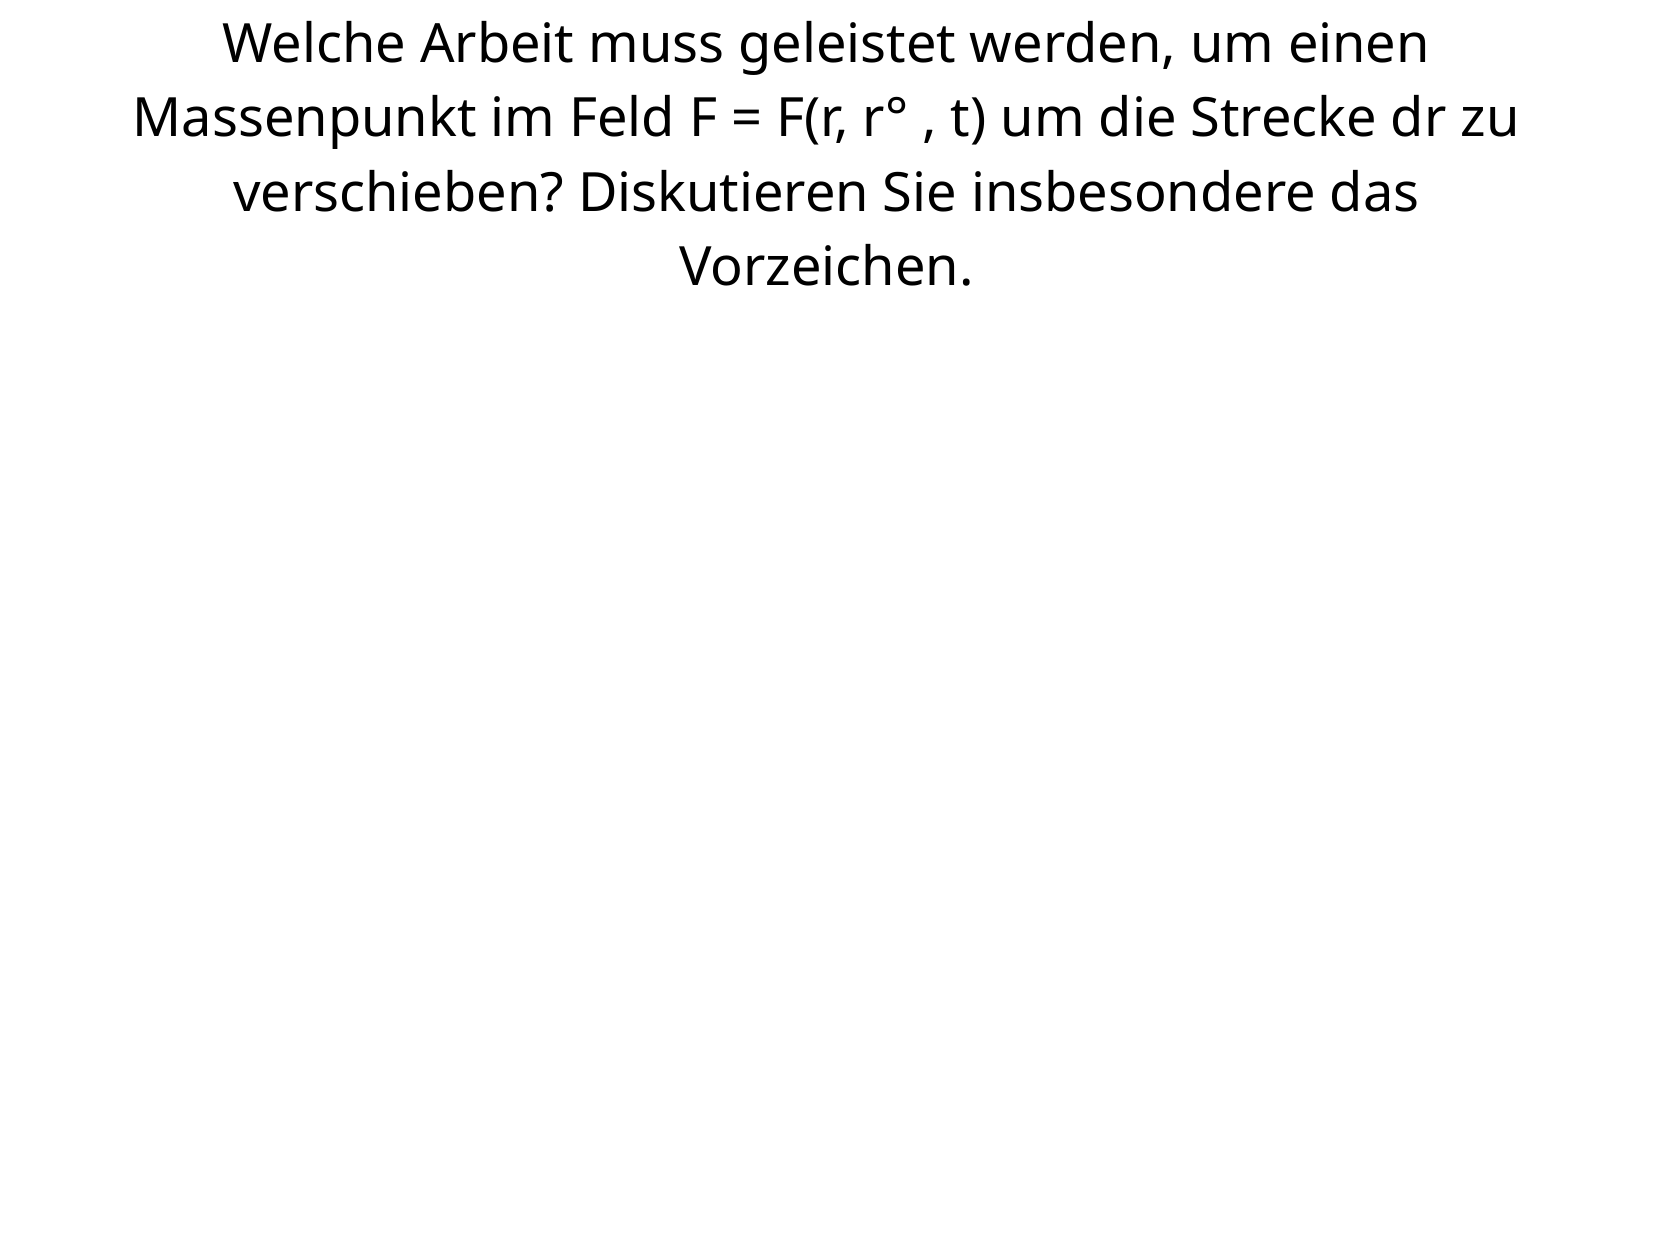

# Welche Arbeit muss geleistet werden, um einen Massenpunkt im Feld F = F(r, r° , t) um die Strecke dr zu verschieben? Diskutieren Sie insbesondere das Vorzeichen.